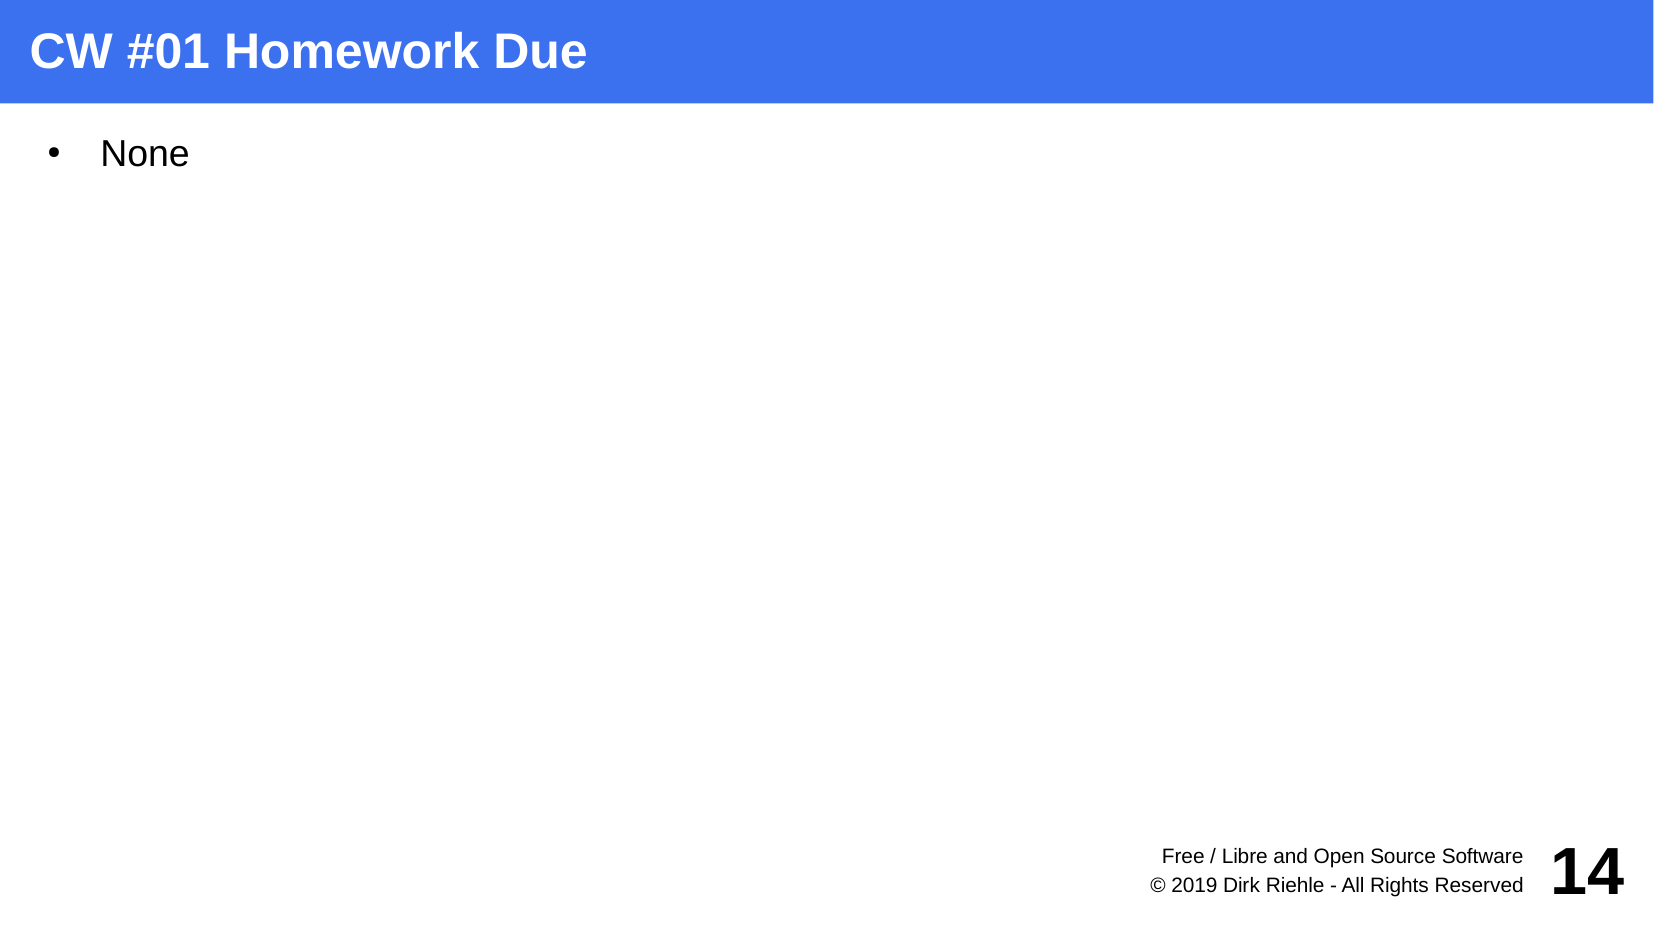

# CW #01 Homework Due
None
Free / Libre and Open Source Software
14
© 2019 Dirk Riehle - All Rights Reserved